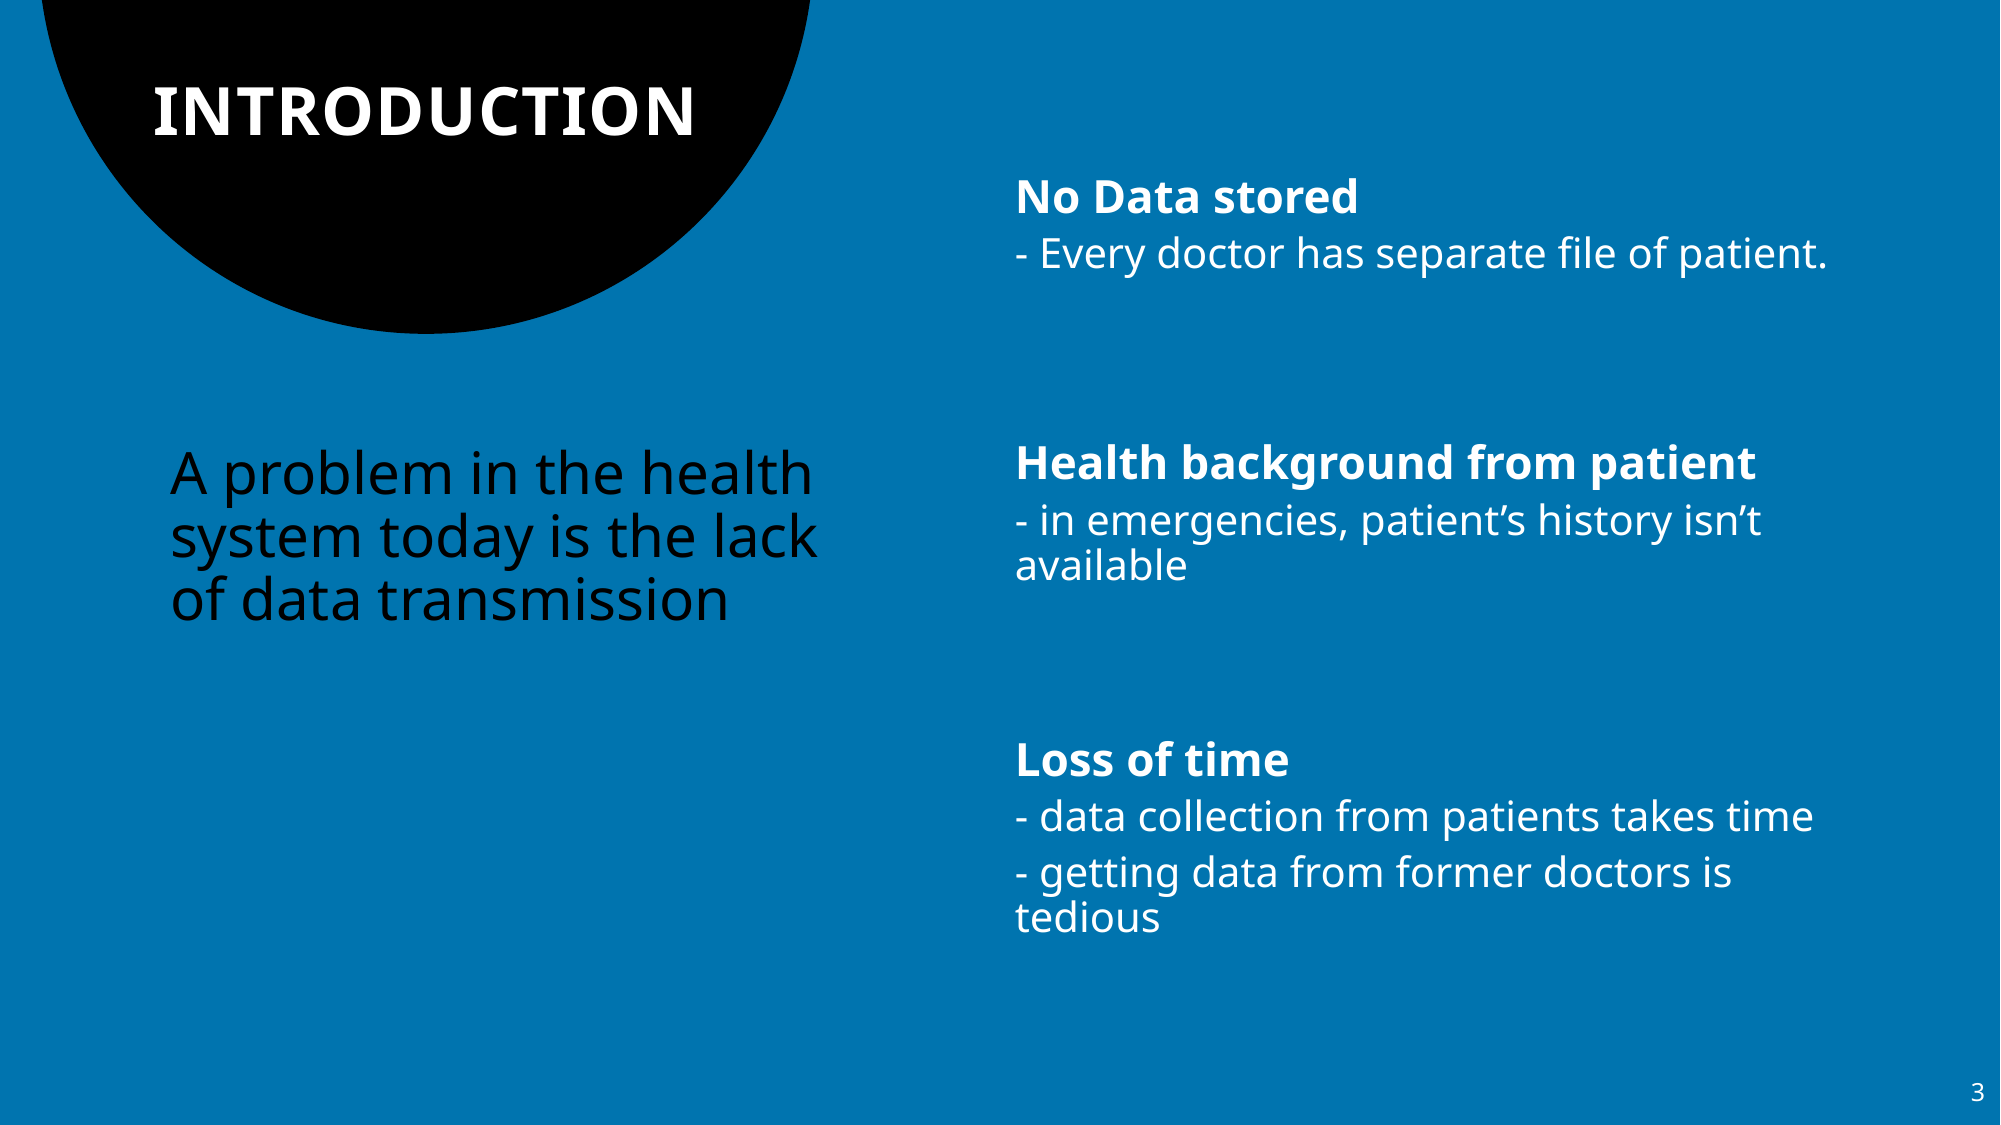

INTRODUCTION
No Data stored
- Every doctor has separate file of patient.
Health background from patient
- in emergencies, patient’s history isn’t available
# A problem in the health system today is the lack of data transmission
Loss of time
- data collection from patients takes time
- getting data from former doctors is tedious